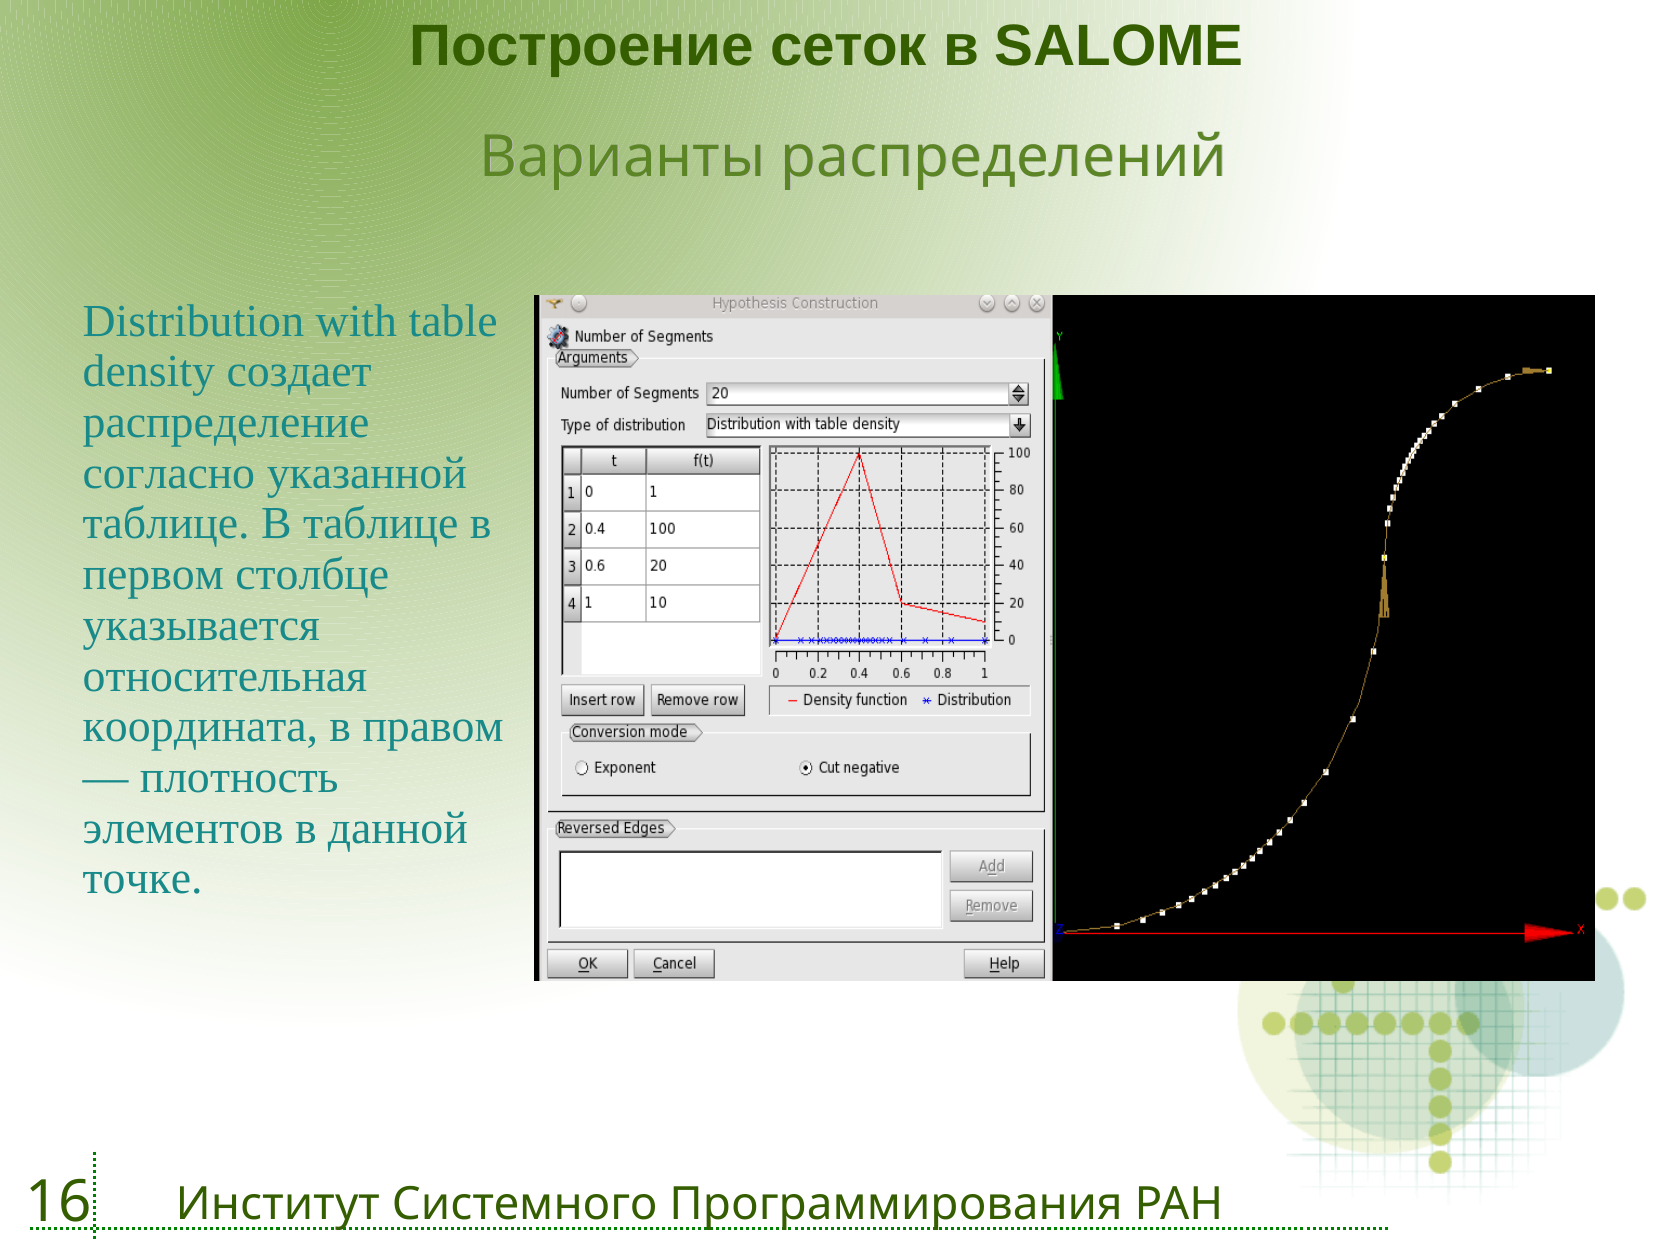

# Варианты распределений
Distribution with table density создает распределение согласно указанной таблице. В таблице в первом столбце указывается относительная координата, в правом — плотность элементов в данной точке.